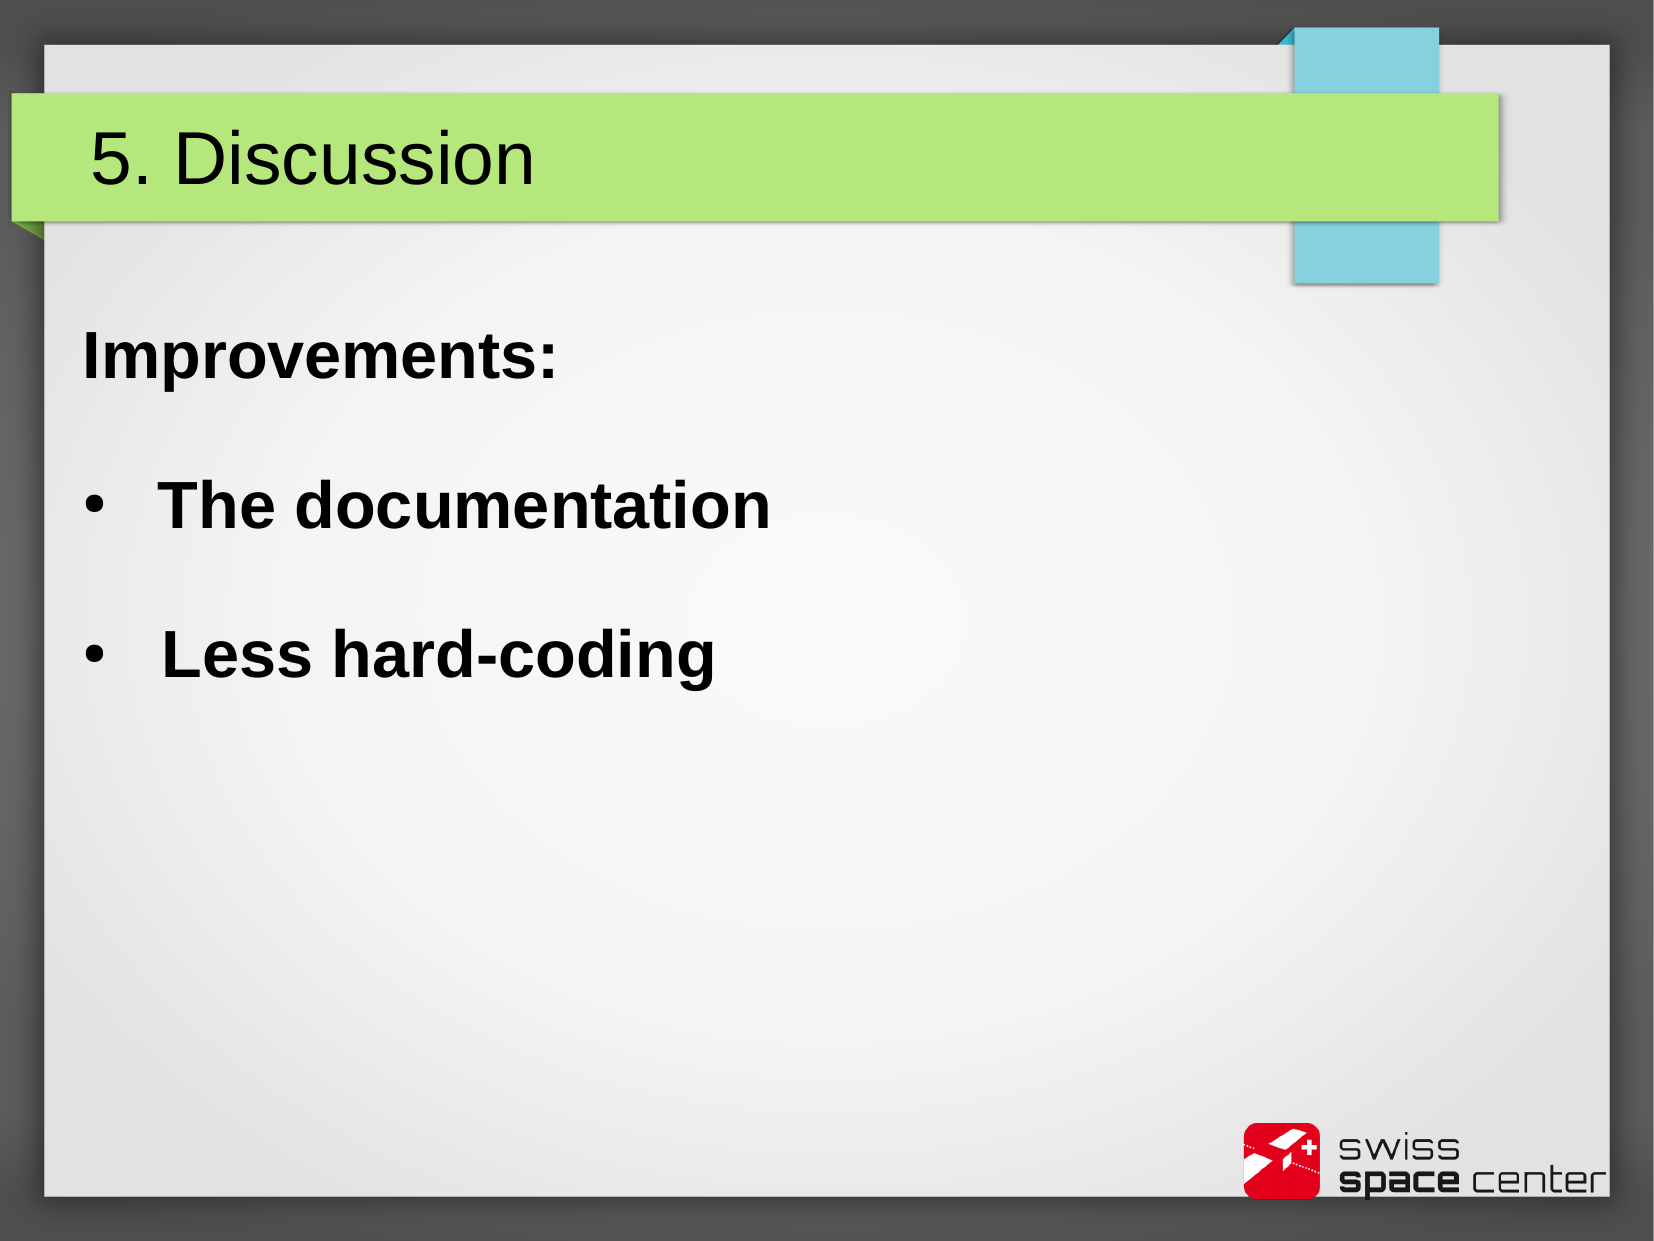

# 5. Discussion
Improvements:
	The documentation
 Less hard-coding